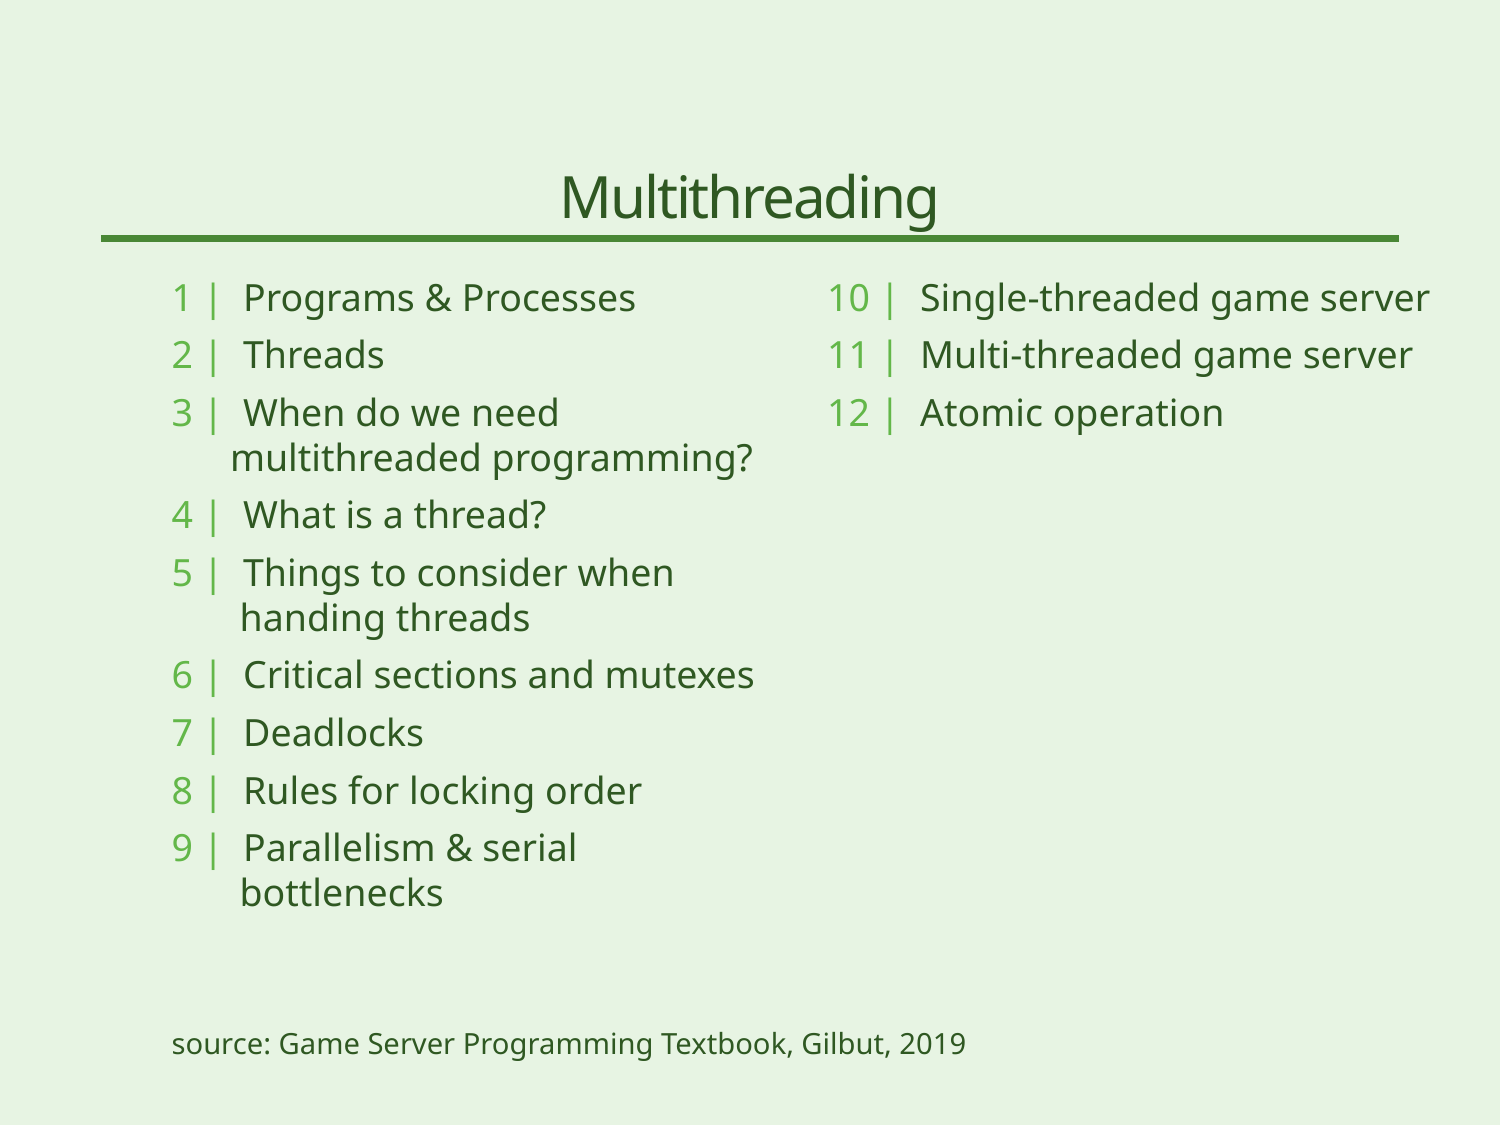

Multithreading
1 | Programs & Processes
2 | Threads
3 | When do we need
 multithreaded programming?
4 | What is a thread?
5 | Things to consider when
 handing threads
6 | Critical sections and mutexes
7 | Deadlocks
8 | Rules for locking order
9 | Parallelism & serial
 bottlenecks
10 | Single-threaded game server
11 | Multi-threaded game server
12 | Atomic operation
source: Game Server Programming Textbook, Gilbut, 2019